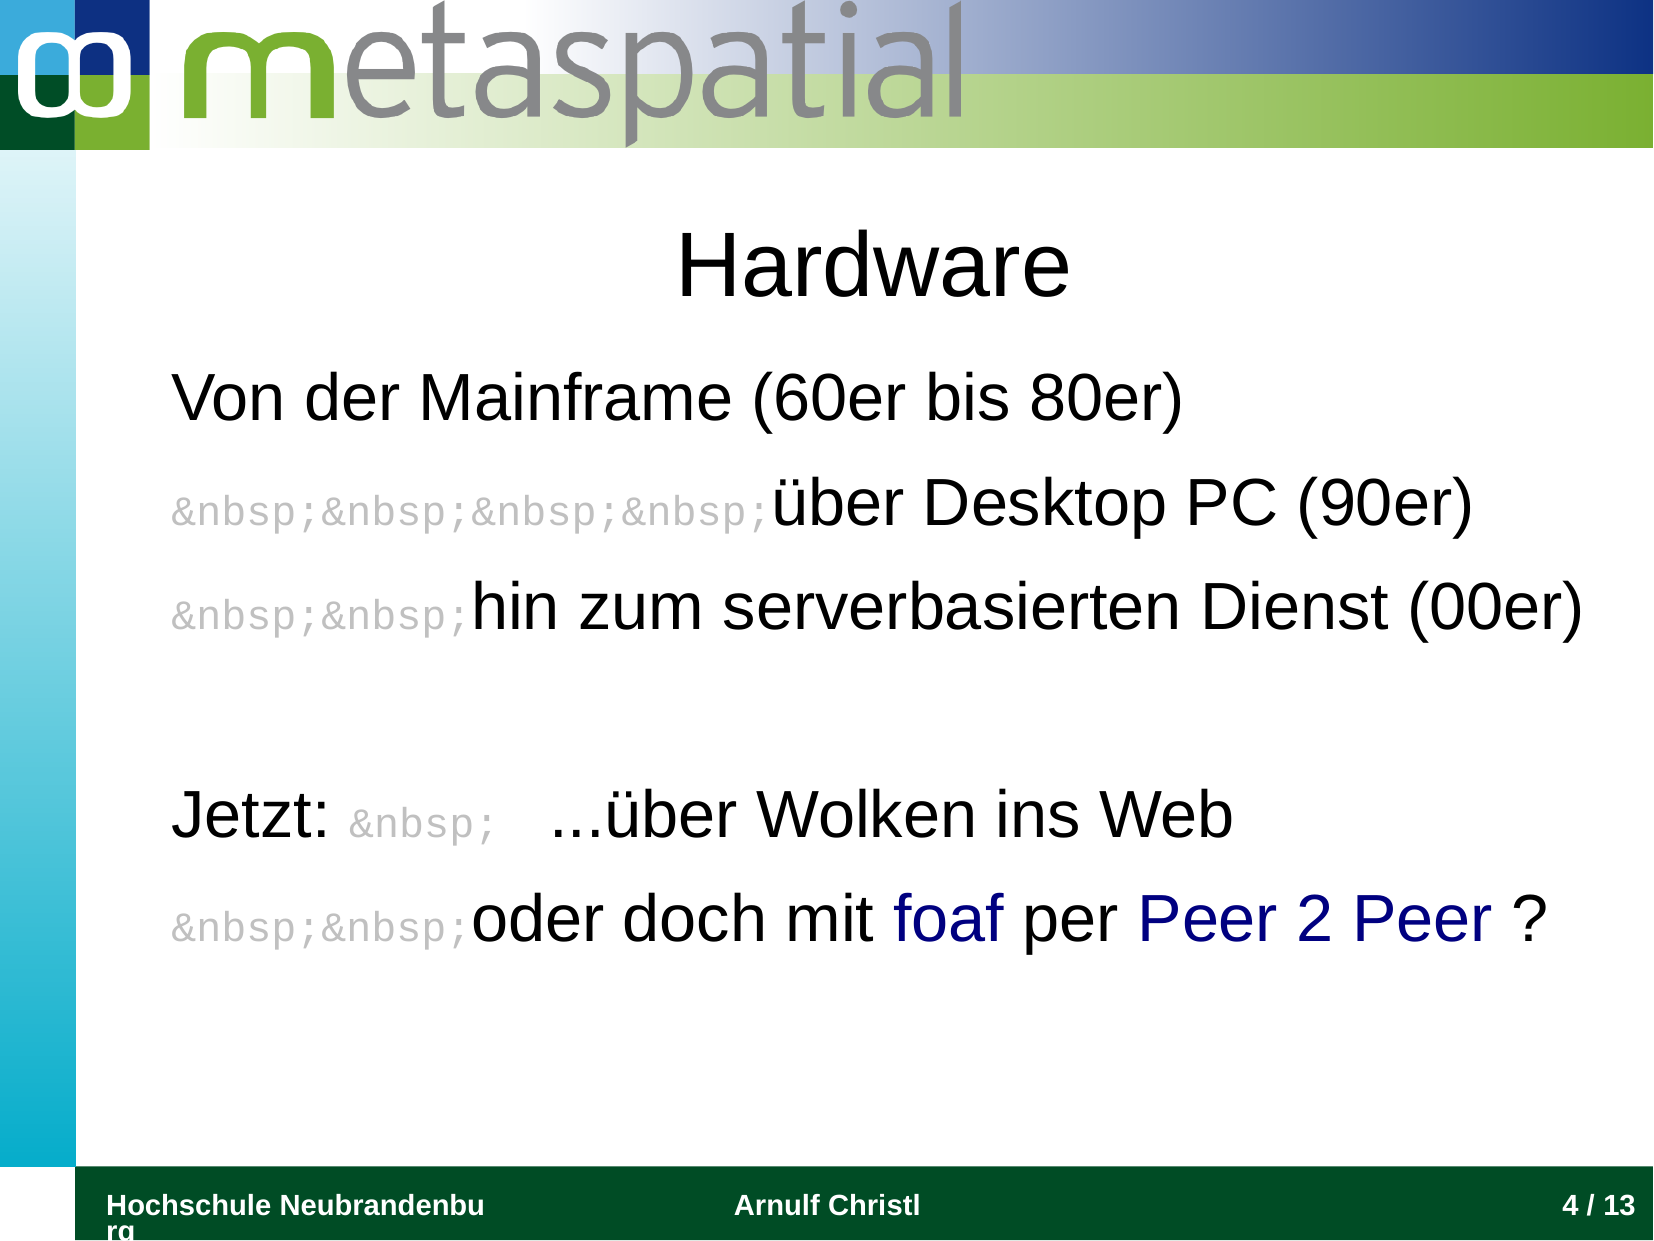

# Hardware
Von der Mainframe (60er bis 80er)
&nbsp;&nbsp;&nbsp;&nbsp;über Desktop PC (90er)
&nbsp;&nbsp;hin zum serverbasierten Dienst (00er)
Jetzt: &nbsp; ...über Wolken ins Web
&nbsp;&nbsp;oder doch mit foaf per Peer 2 Peer ?
Hochschule Neubrandenburg
Arnulf Christl
4